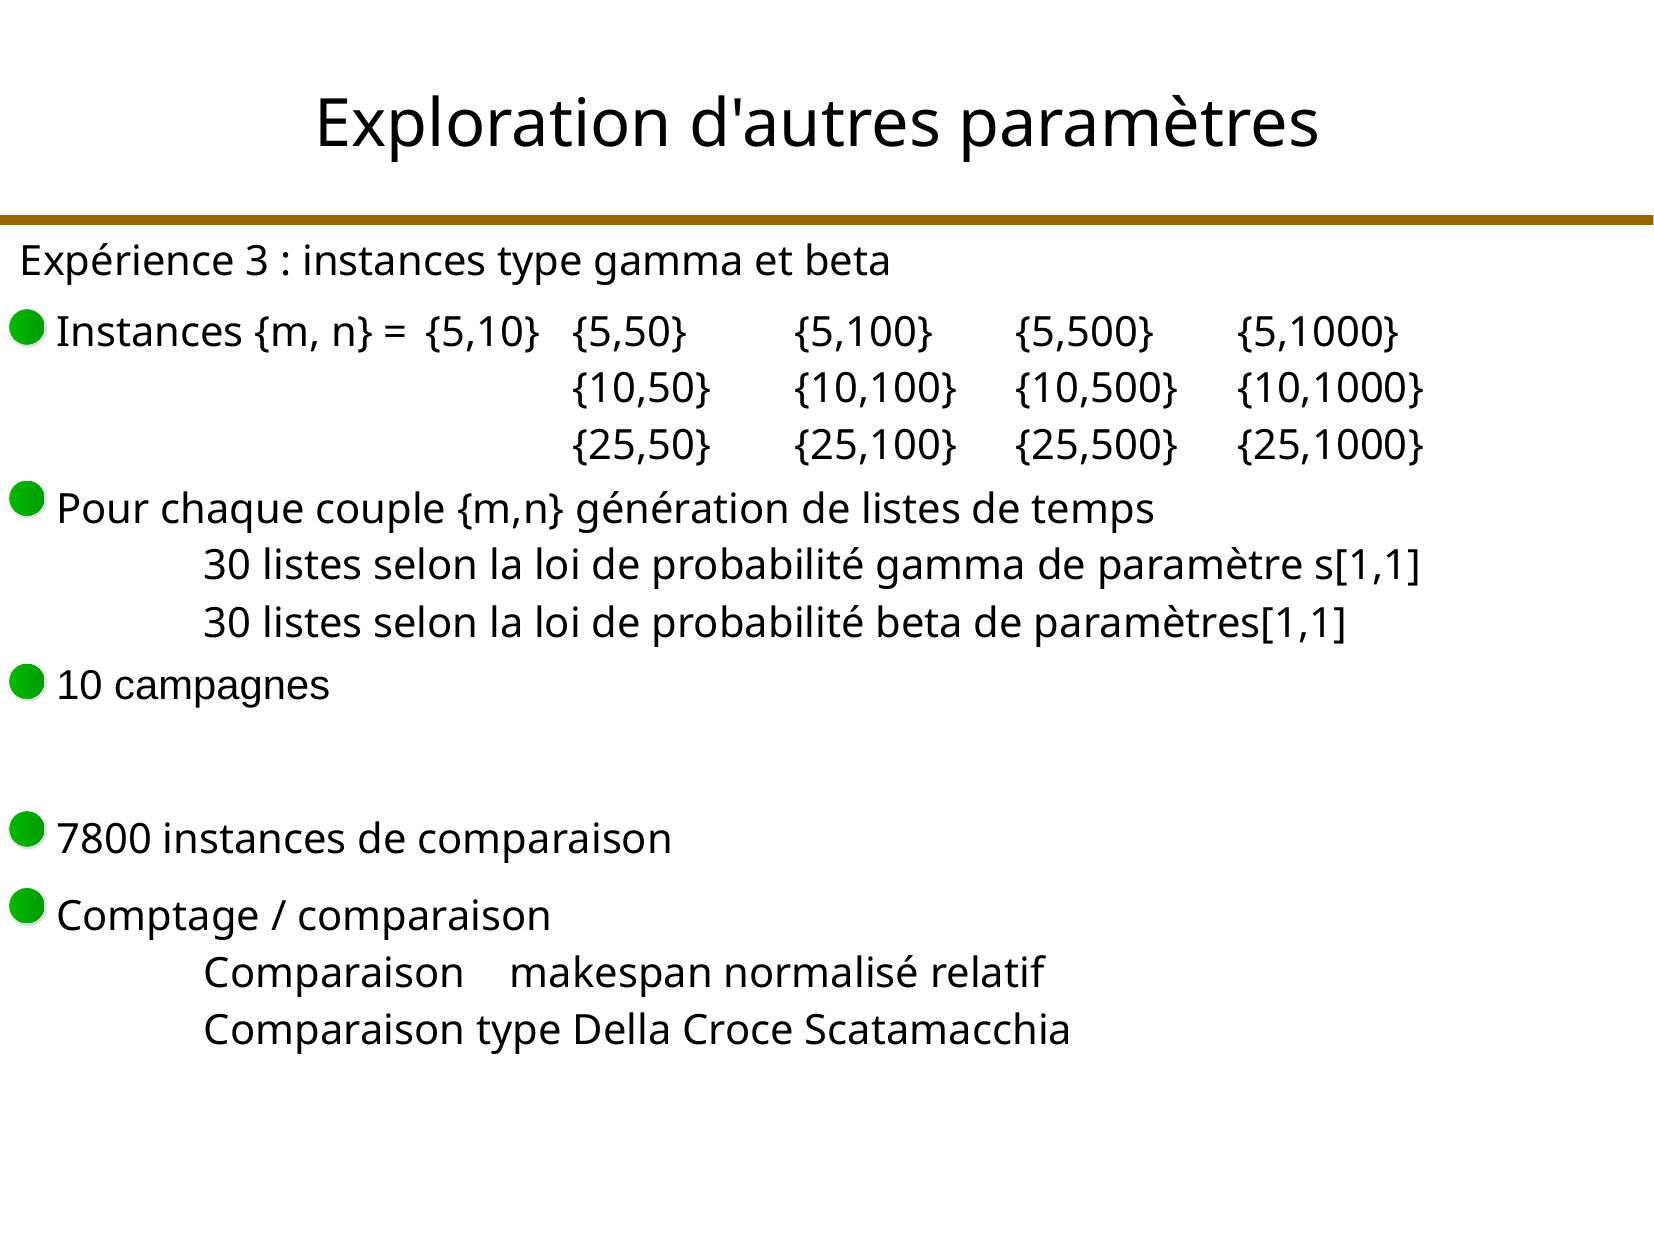

# Exploration d'autres paramètres
Expérience 3 : instances type gamma et beta
Instances {m, n} = 	{5,10}	{5,50}		{5,100}		{5,500}		{5,1000}
							{10,50}		{10,100}	{10,500}	{10,1000}
							{25,50}		{25,100}	{25,500}	{25,1000}
Pour chaque couple {m,n} génération de listes de temps
		30 listes selon la loi de probabilité gamma de paramètre s[1,1]
		30 listes selon la loi de probabilité beta de paramètres[1,1]
10 campagnes
7800 instances de comparaison
Comptage / comparaison
		Comparaison 	 makespan normalisé relatif
		Comparaison type Della Croce Scatamacchia